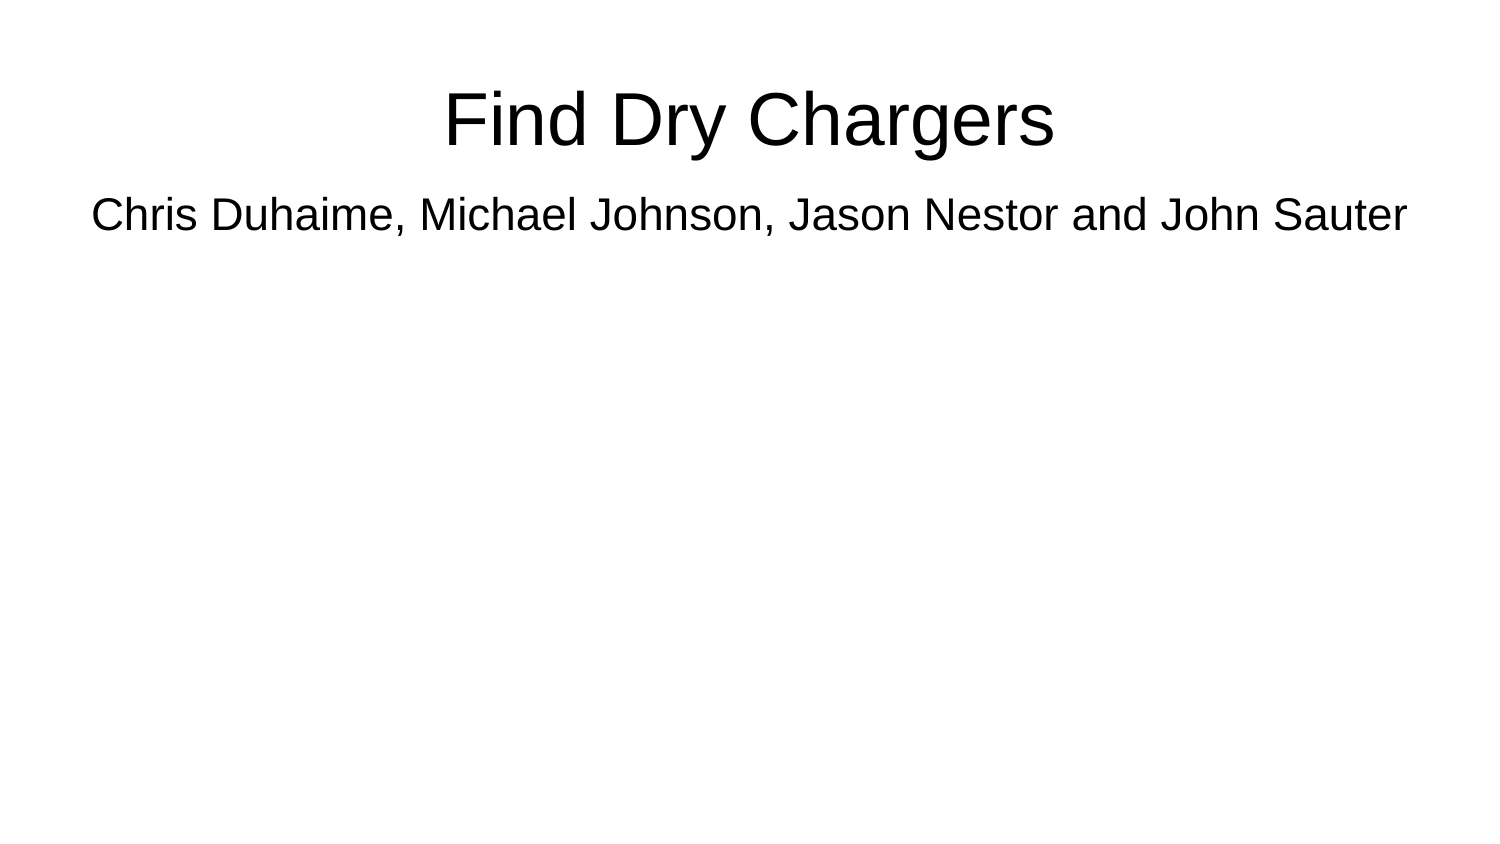

# Find Dry Chargers
Chris Duhaime, Michael Johnson, Jason Nestor and John Sauter